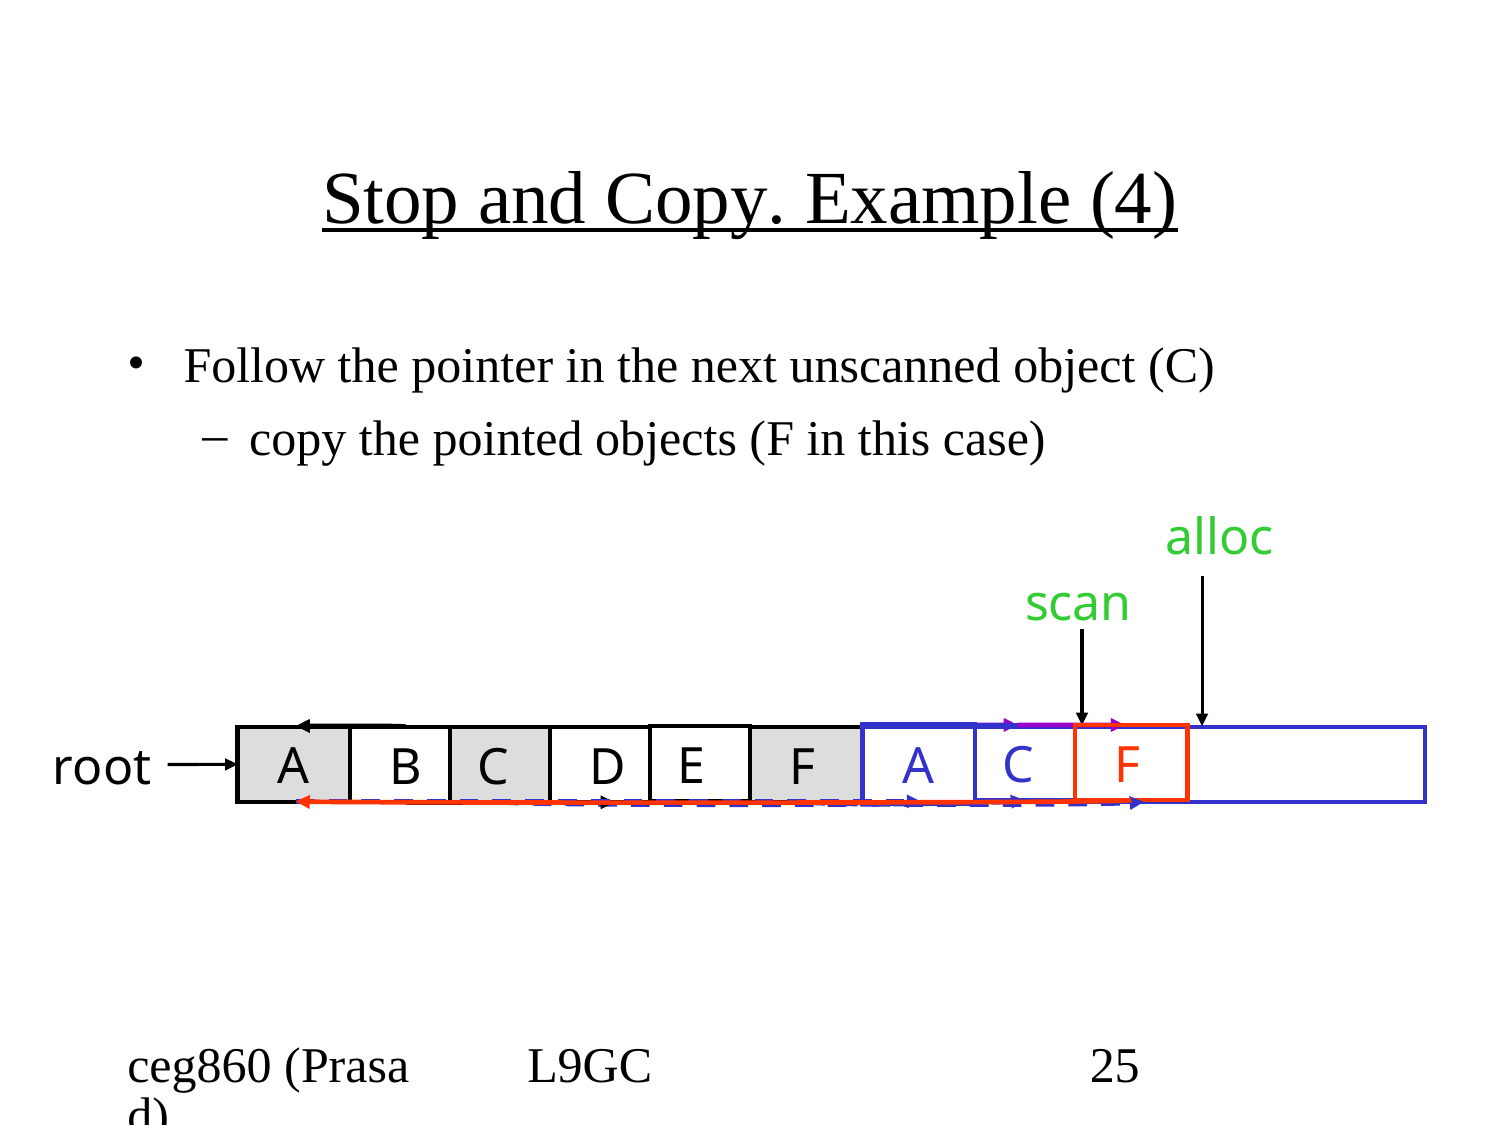

# Stop and Copy. Example (4)
Follow the pointer in the next unscanned object (C)
copy the pointed objects (F in this case)
alloc
scan
C
F
A
E
A
root
B
C
D
F
ceg860 (Prasad)
L9GC
25